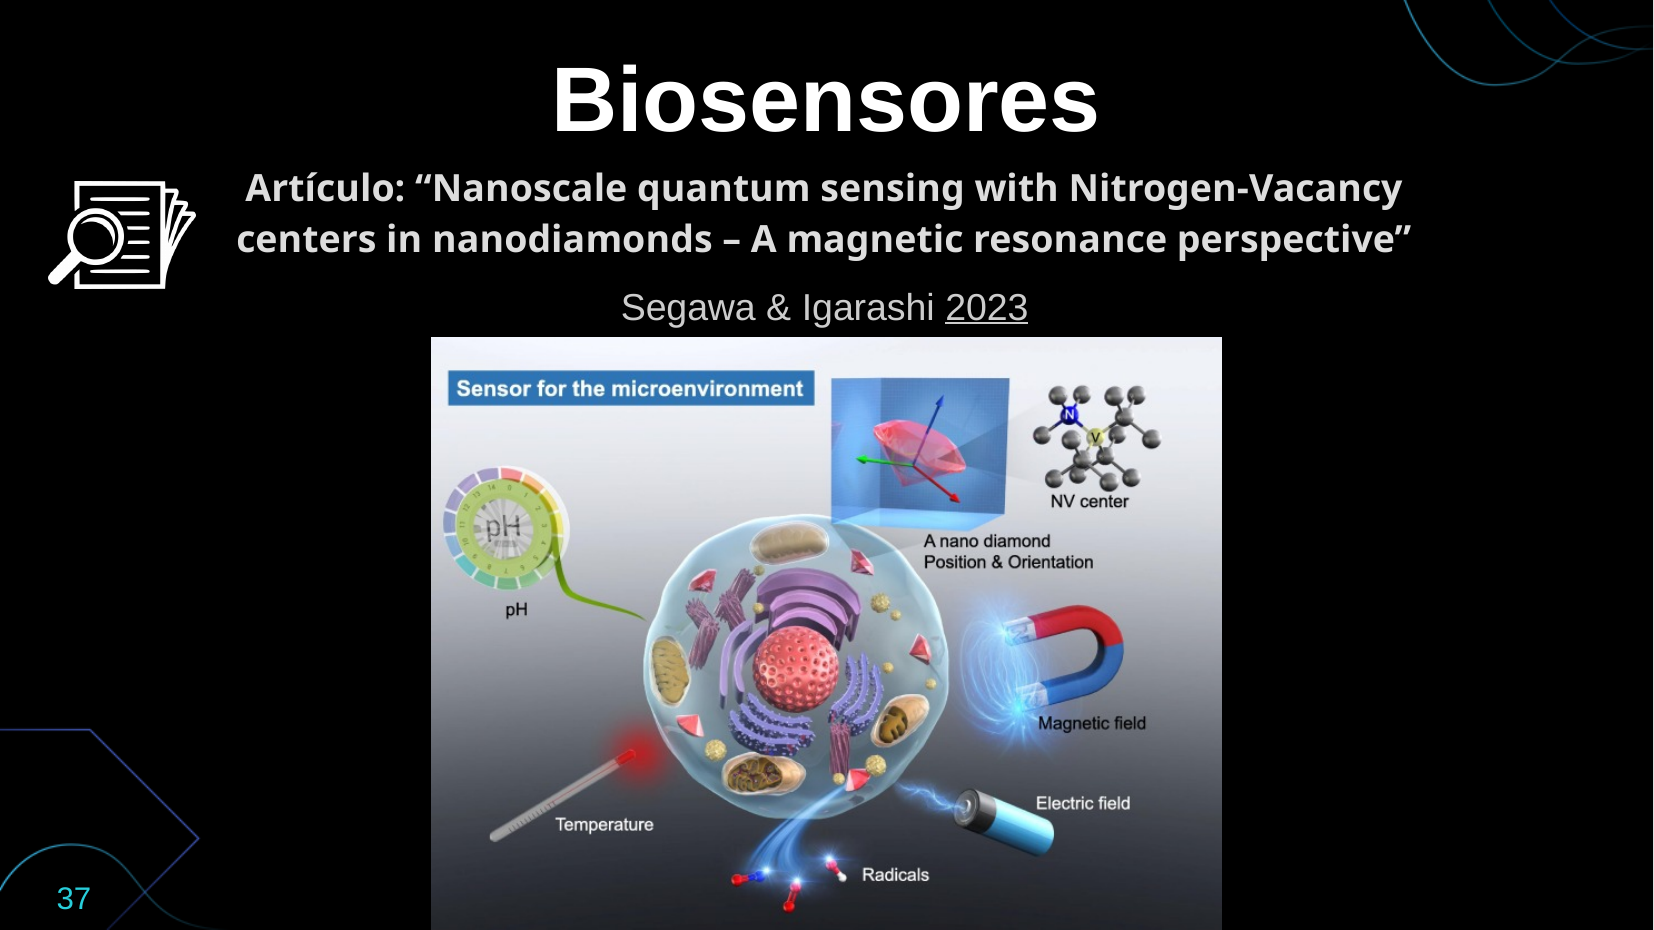

Biosensores
Artículo: “Nanoscale quantum sensing with Nitrogen-Vacancy centers in nanodiamonds – A magnetic resonance perspective”
Segawa & Igarashi 2023